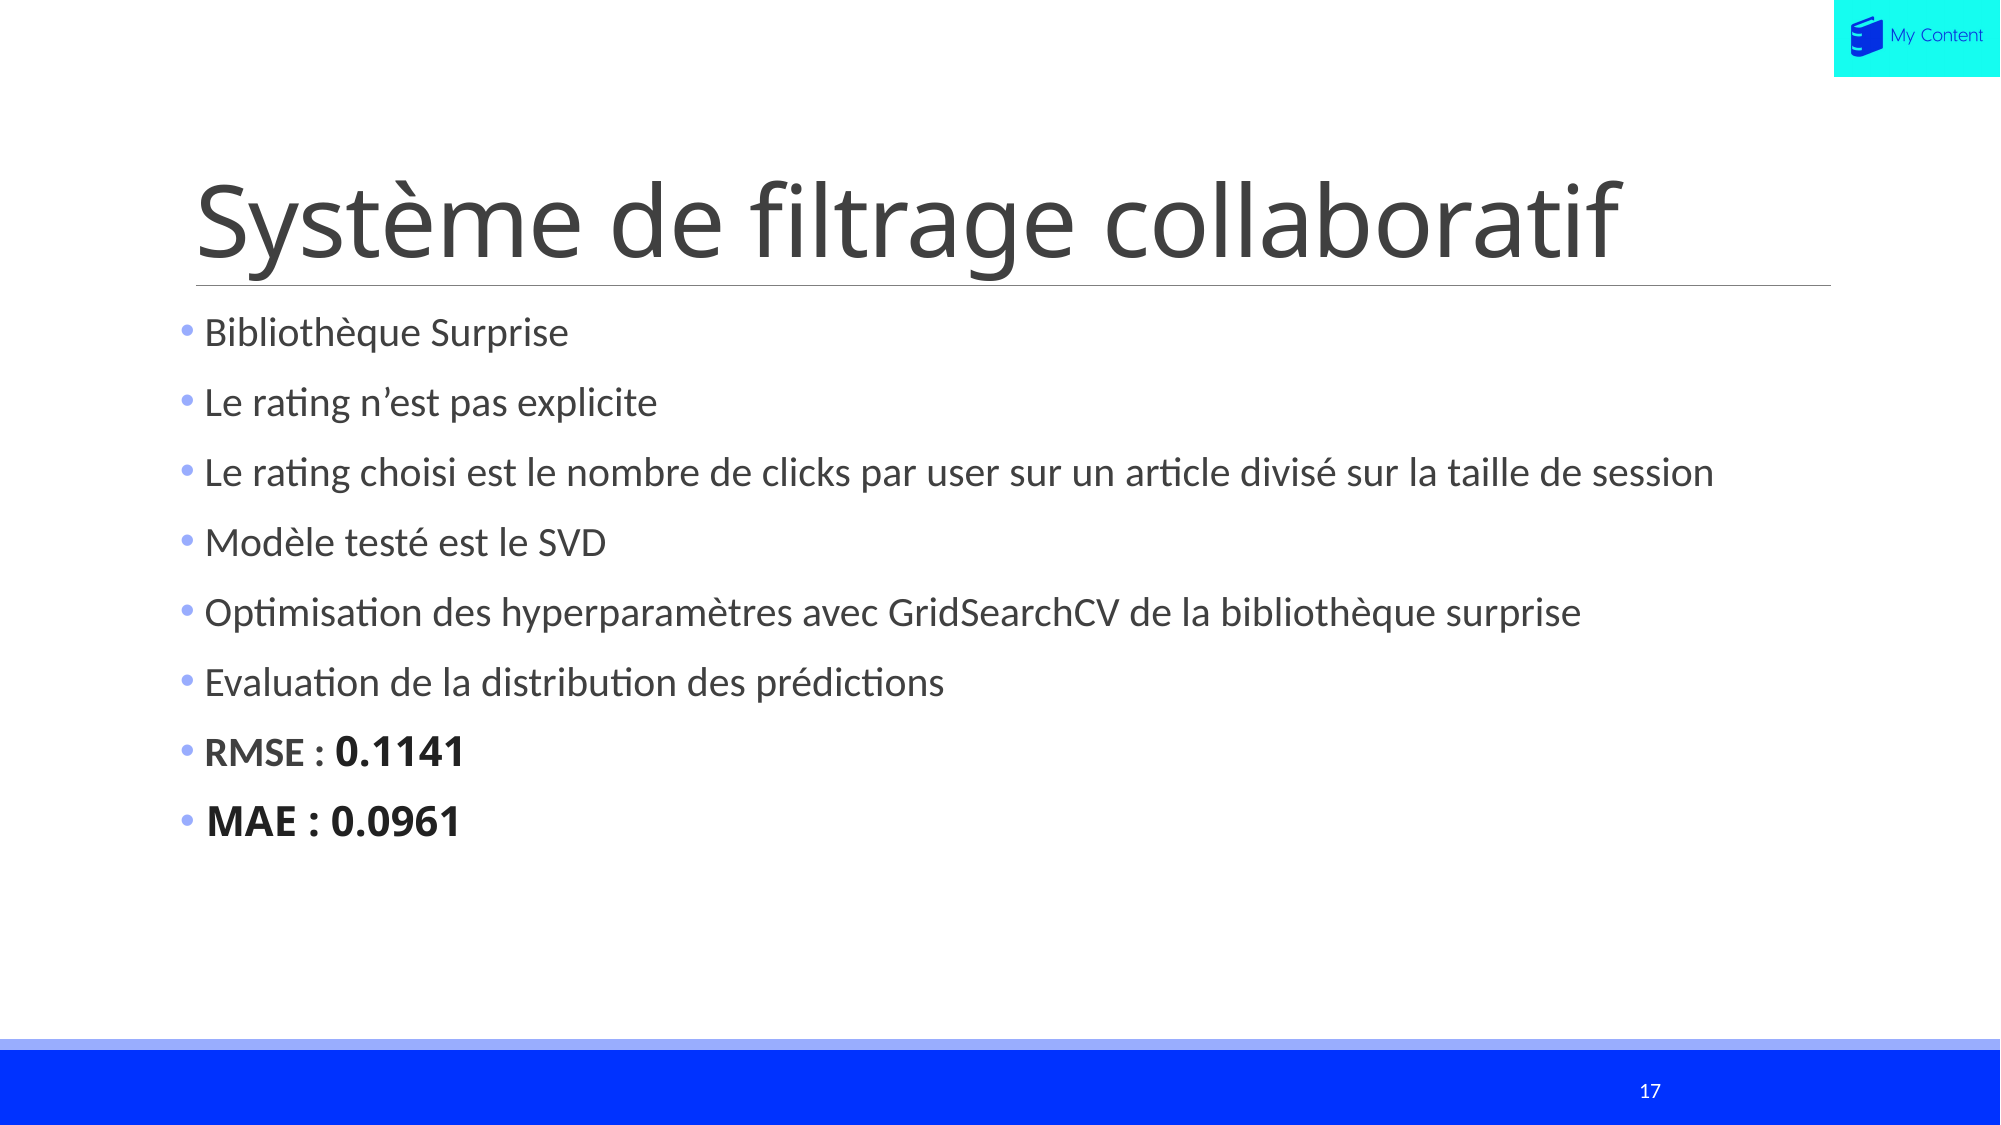

# Système de filtrage collaboratif
 Bibliothèque Surprise
 Le rating n’est pas explicite
 Le rating choisi est le nombre de clicks par user sur un article divisé sur la taille de session
 Modèle testé est le SVD
 Optimisation des hyperparamètres avec GridSearchCV de la bibliothèque surprise
 Evaluation de la distribution des prédictions
 RMSE : 0.1141
 MAE : 0.0961